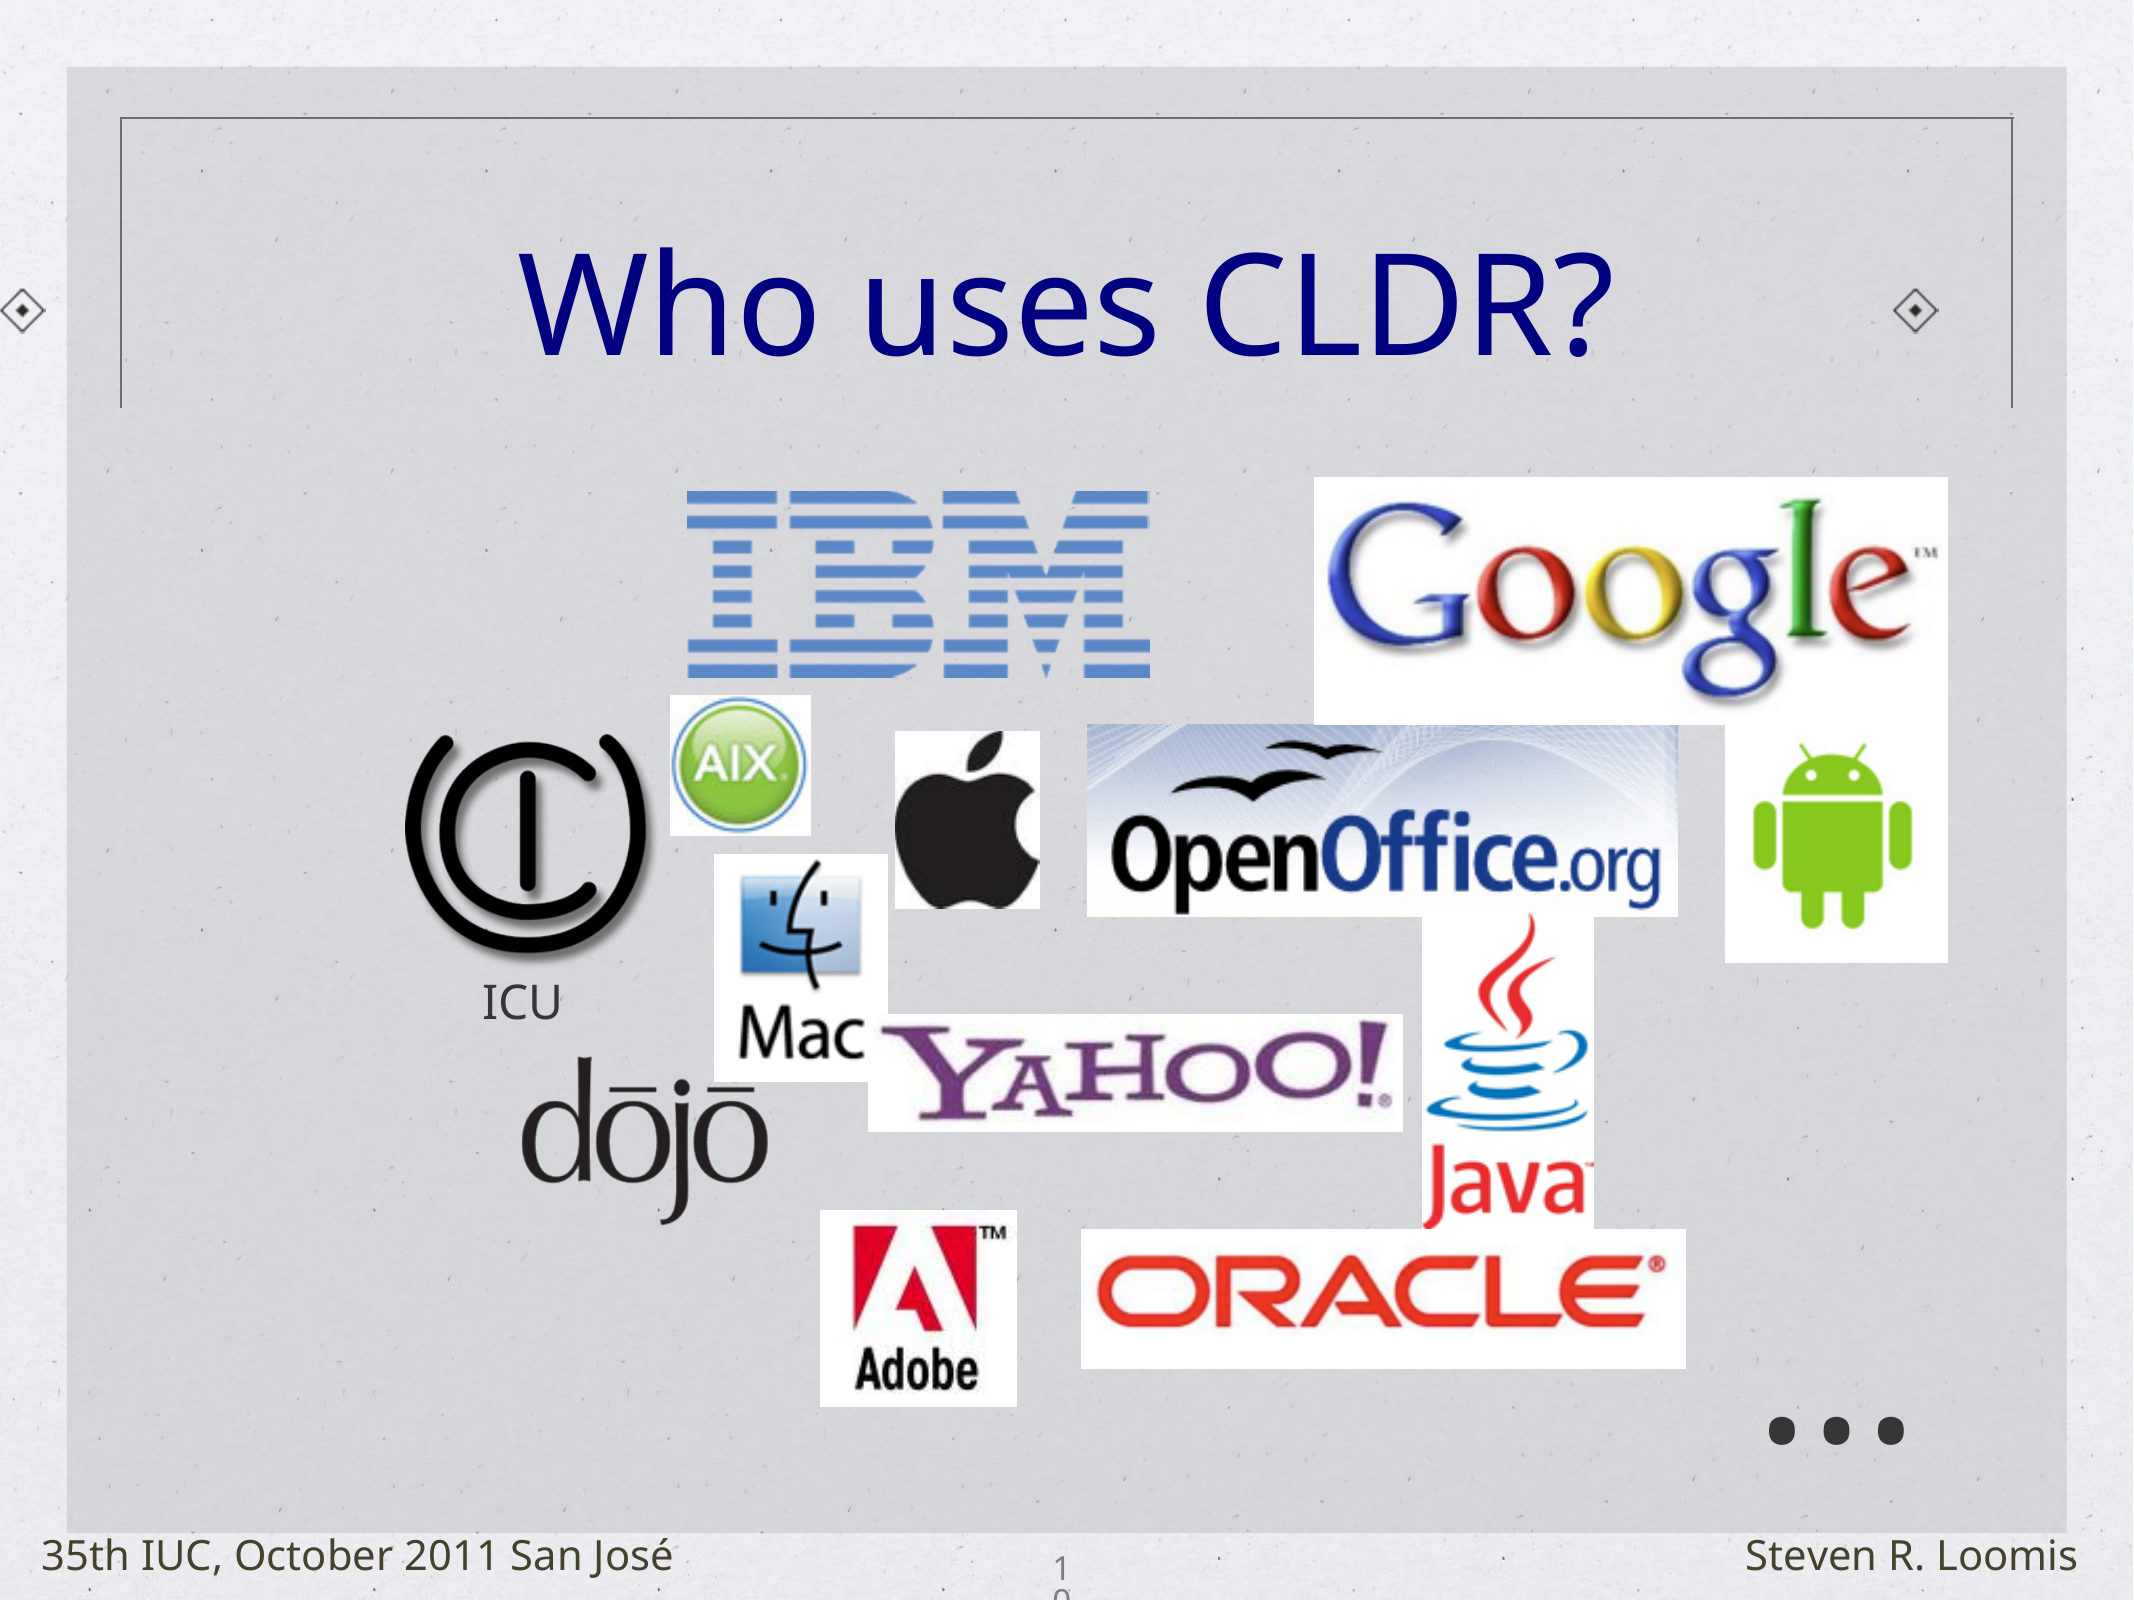

# Who uses CLDR?
ICU
…
10